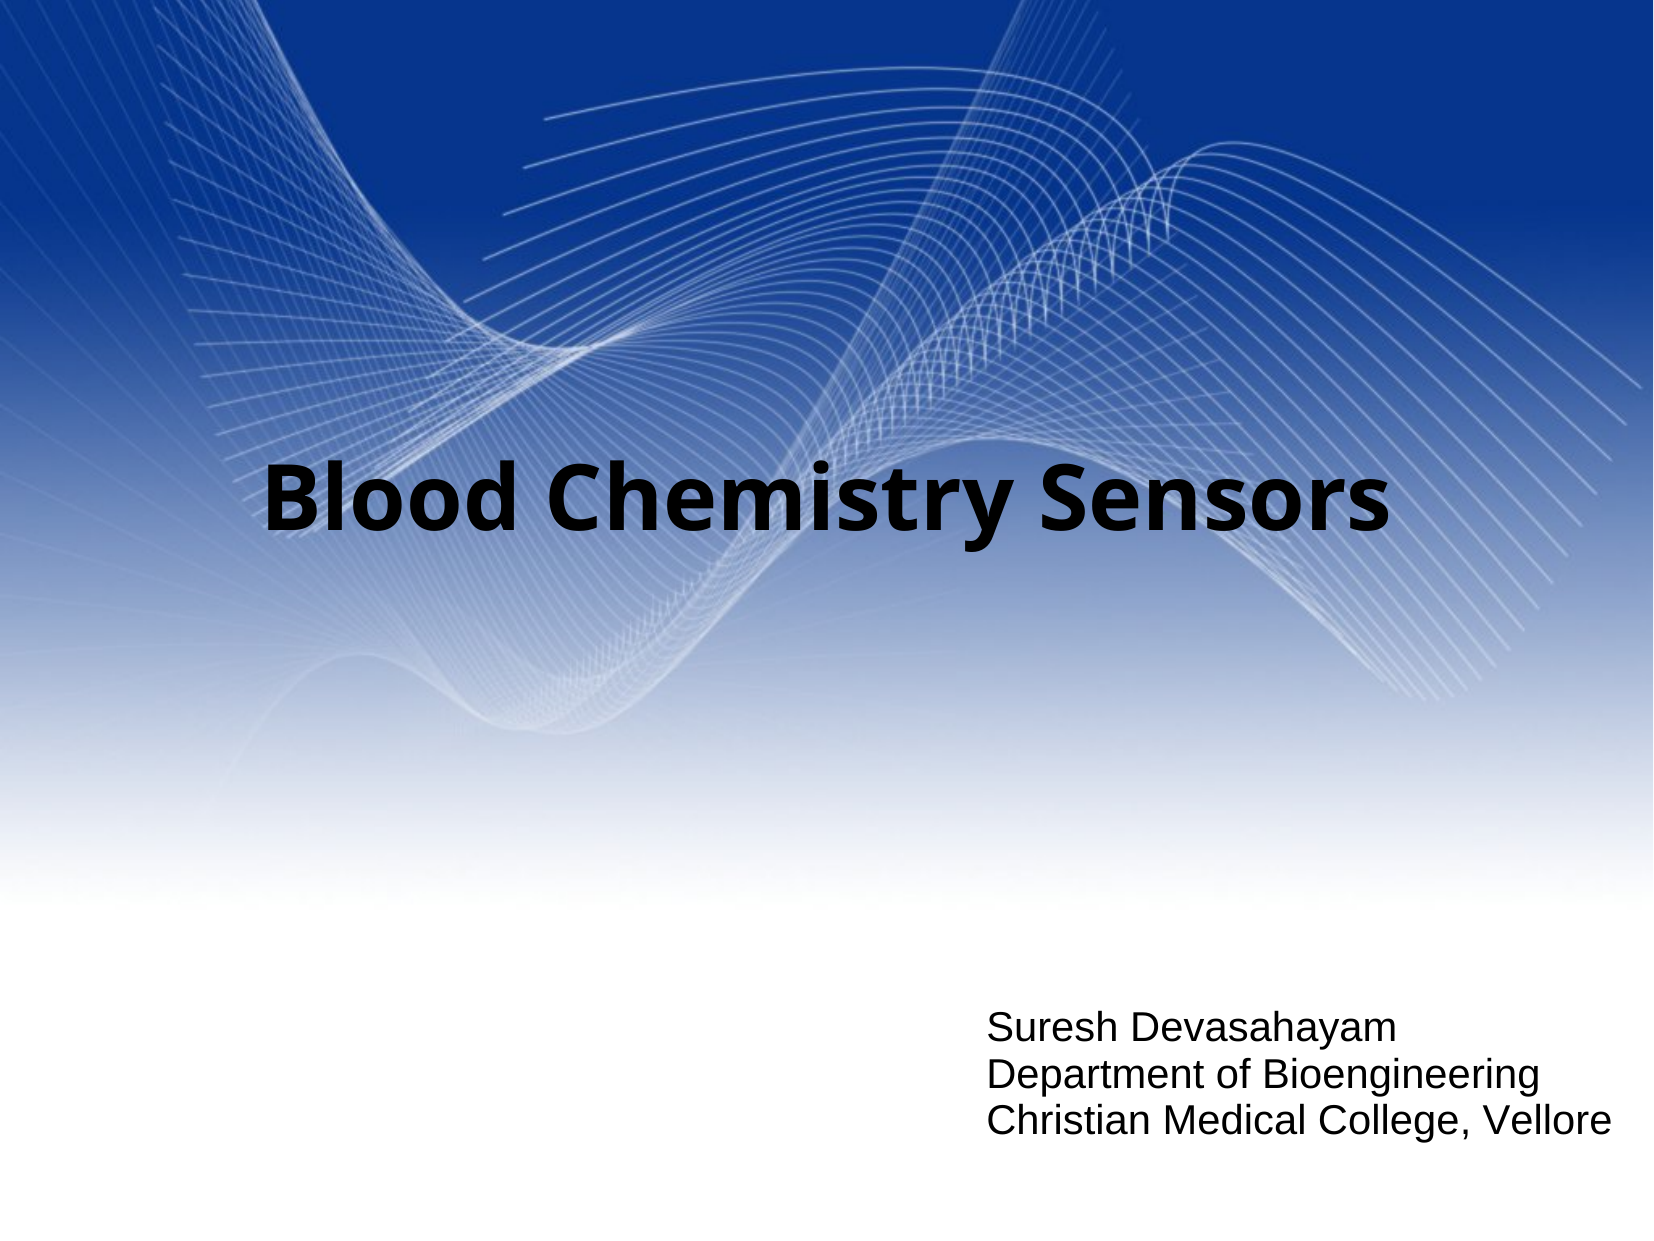

Blood Chemistry Sensors
# Suresh Devasahayam
Department of Bioengineering
Christian Medical College, Vellore